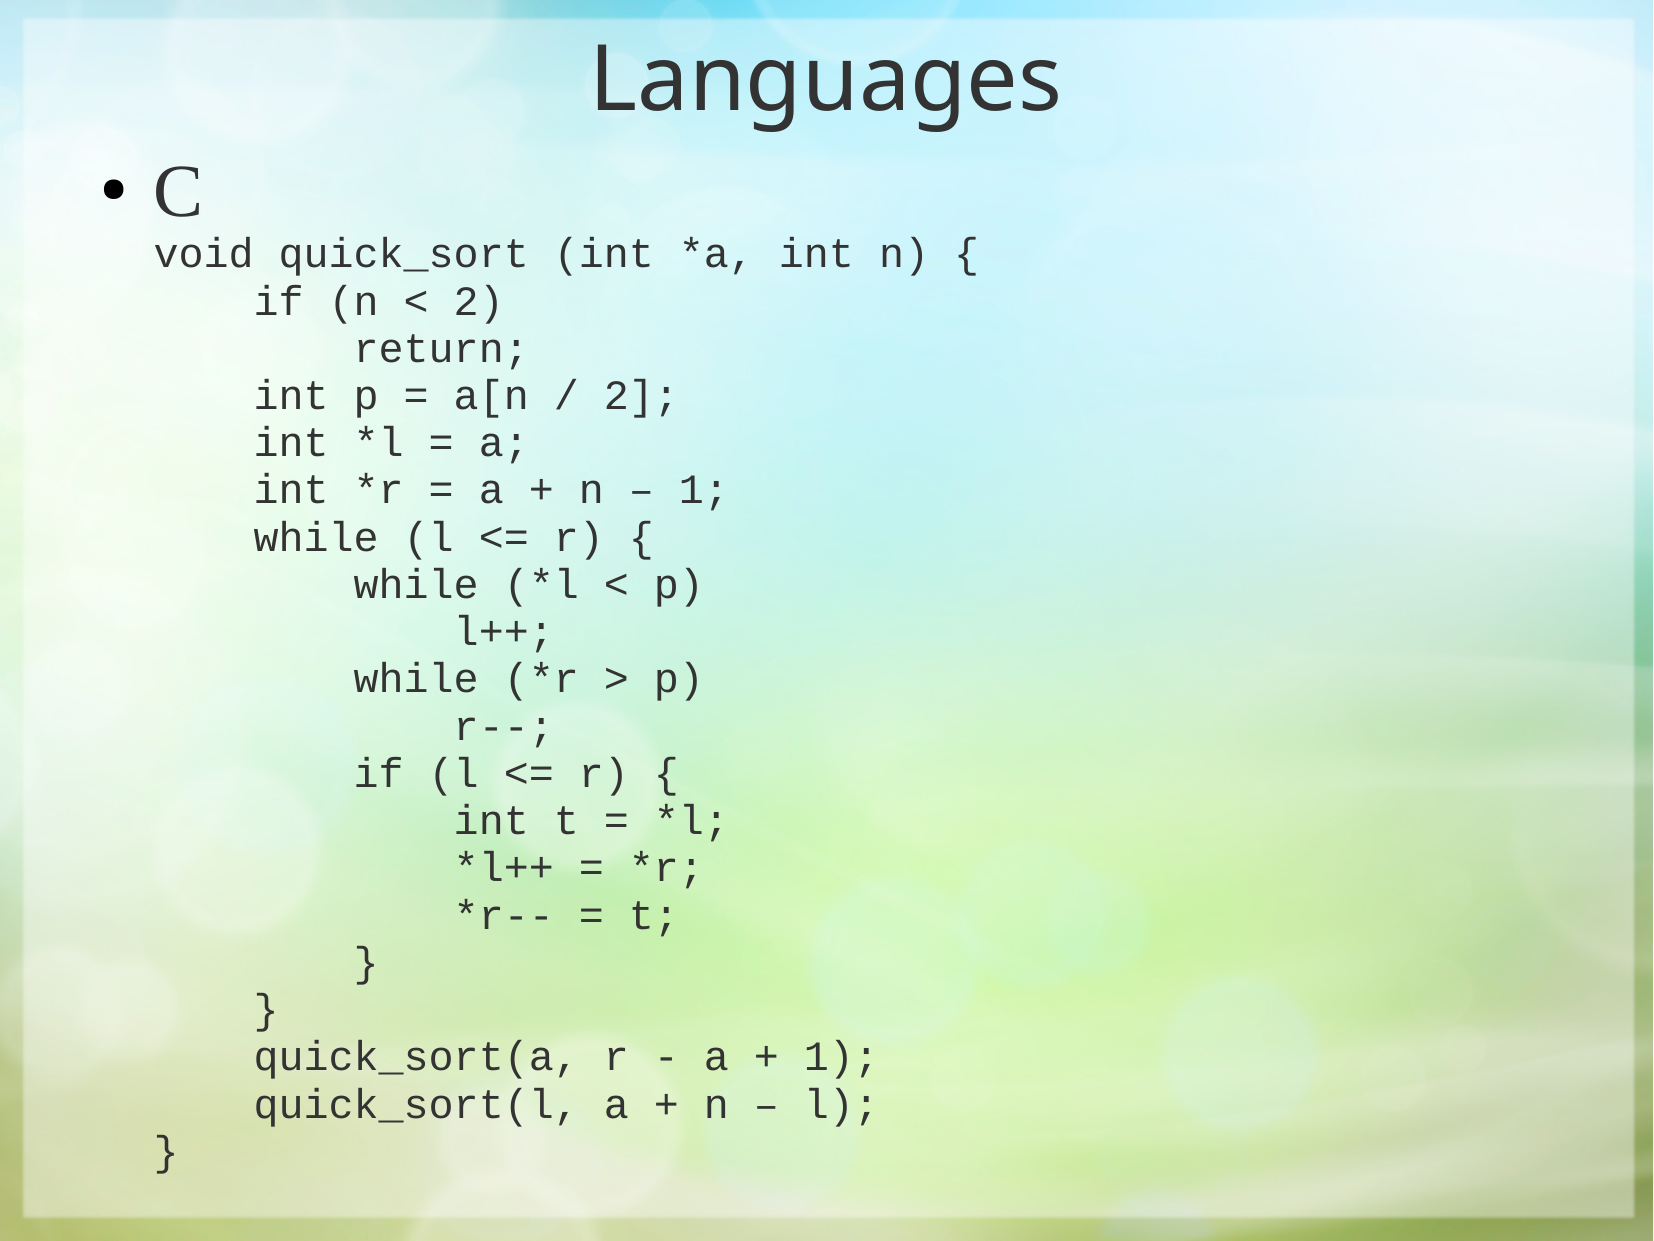

# Languages
C
void quick_sort (int *a, int n) {
 if (n < 2)
 return;
 int p = a[n / 2];
 int *l = a;
 int *r = a + n – 1;
 while (l <= r) {
 while (*l < p)
 l++;
 while (*r > p)
 r--;
 if (l <= r) {
 int t = *l;
 *l++ = *r;
 *r-- = t;
 }
 }
 quick_sort(a, r - a + 1);
 quick_sort(l, a + n – l);
}